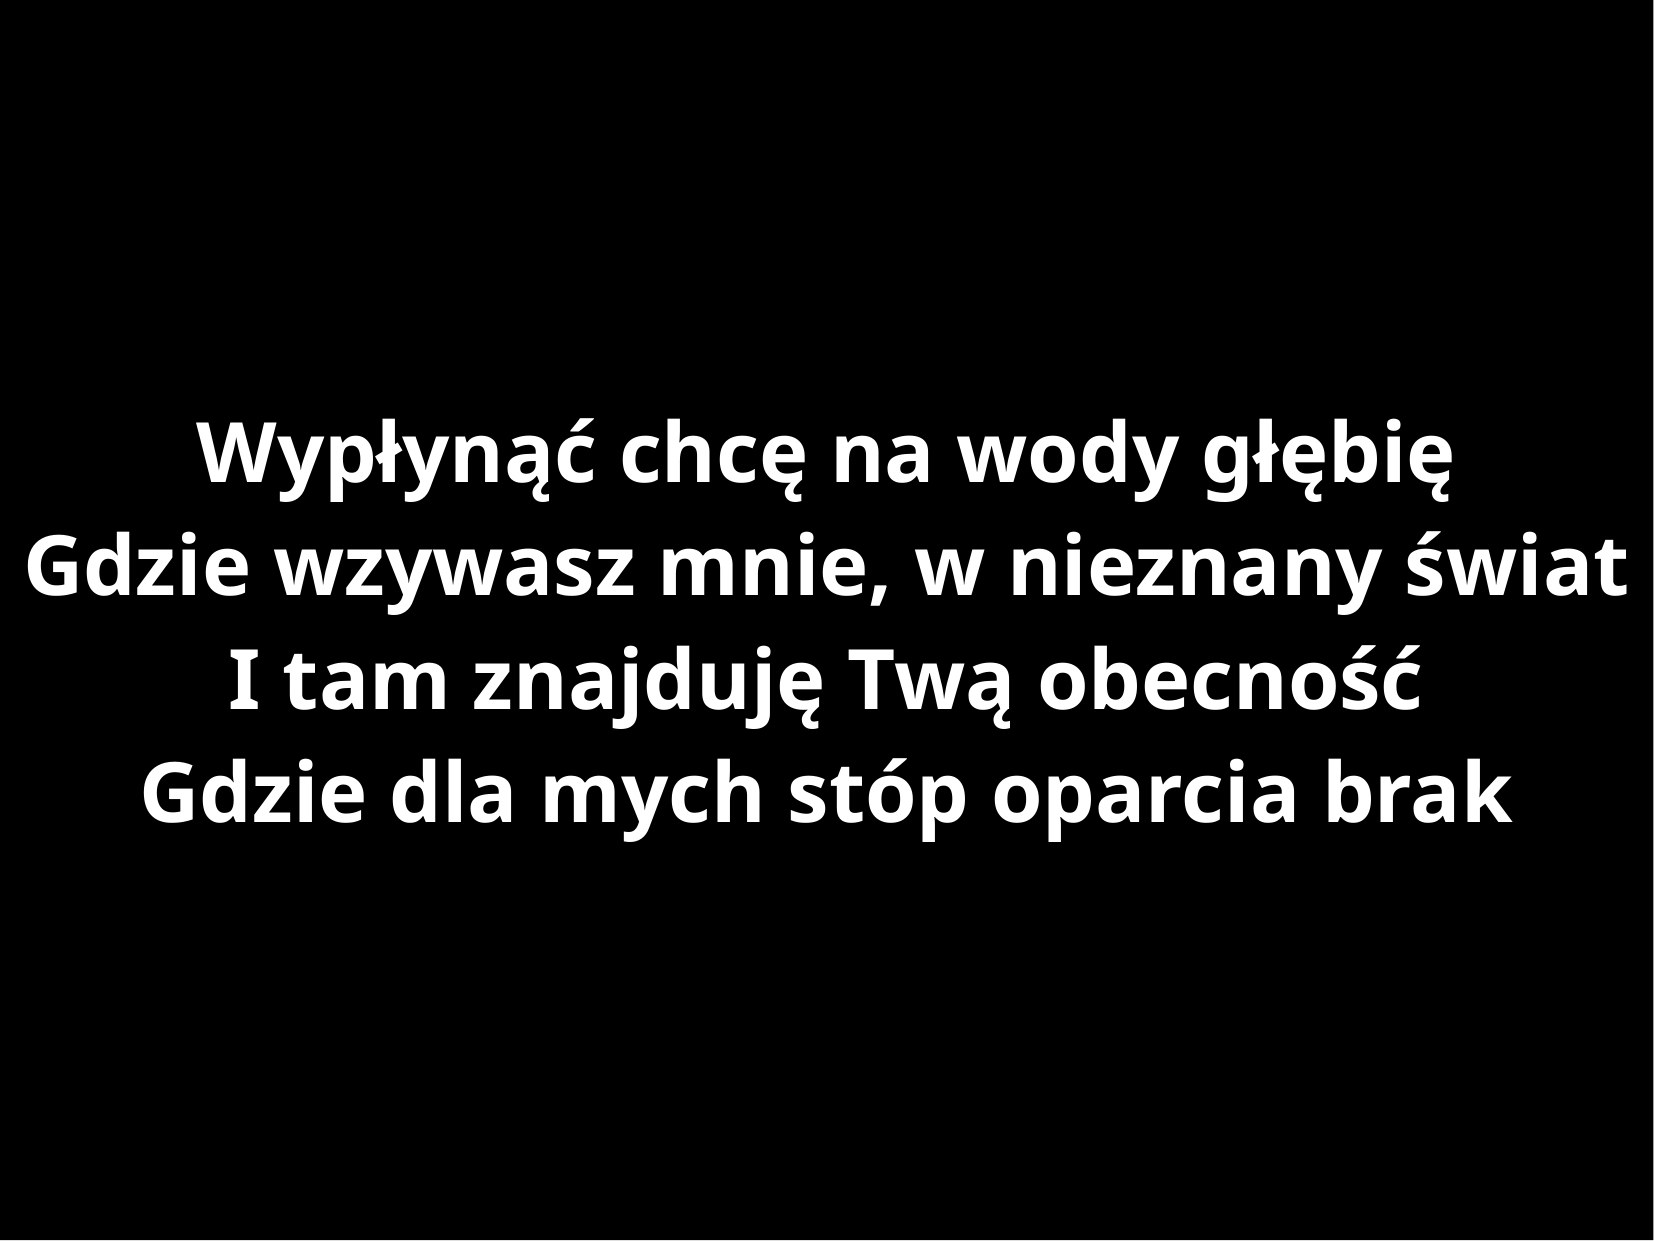

# Wypłynąć chcę na wody głębię Gdzie wzywasz mnie, w nieznany świat I tam znajduję Twą obecność Gdzie dla mych stóp oparcia brak